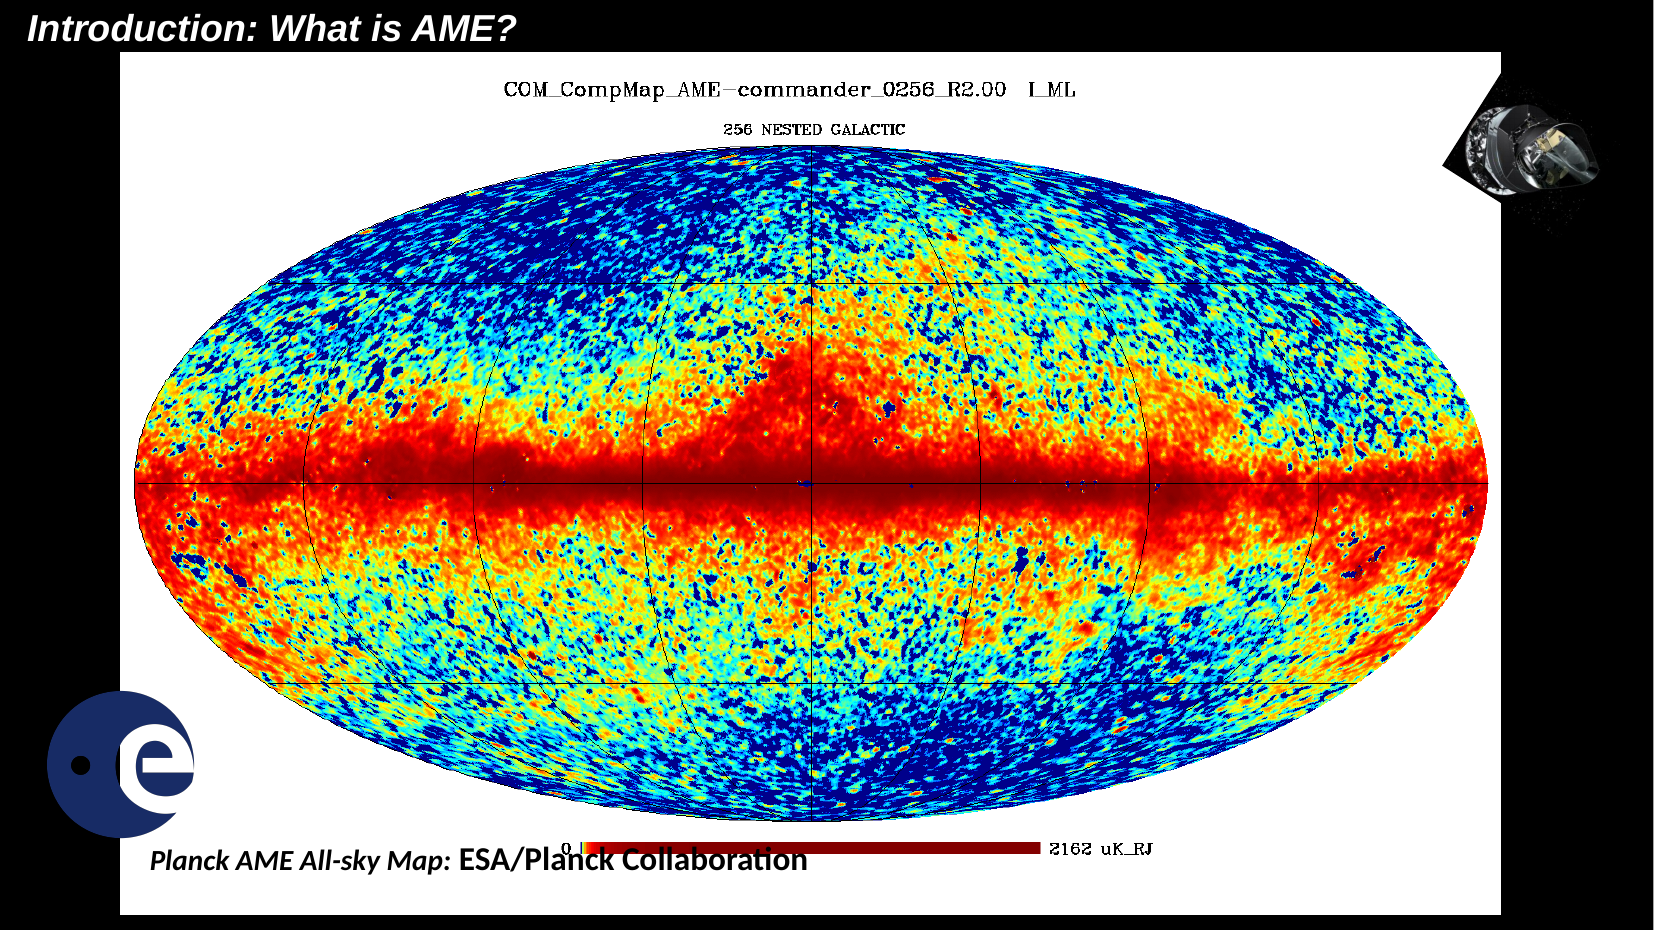

Introduction: What is AME?
Planck AME All-sky Map: ESA/Planck Collaboration